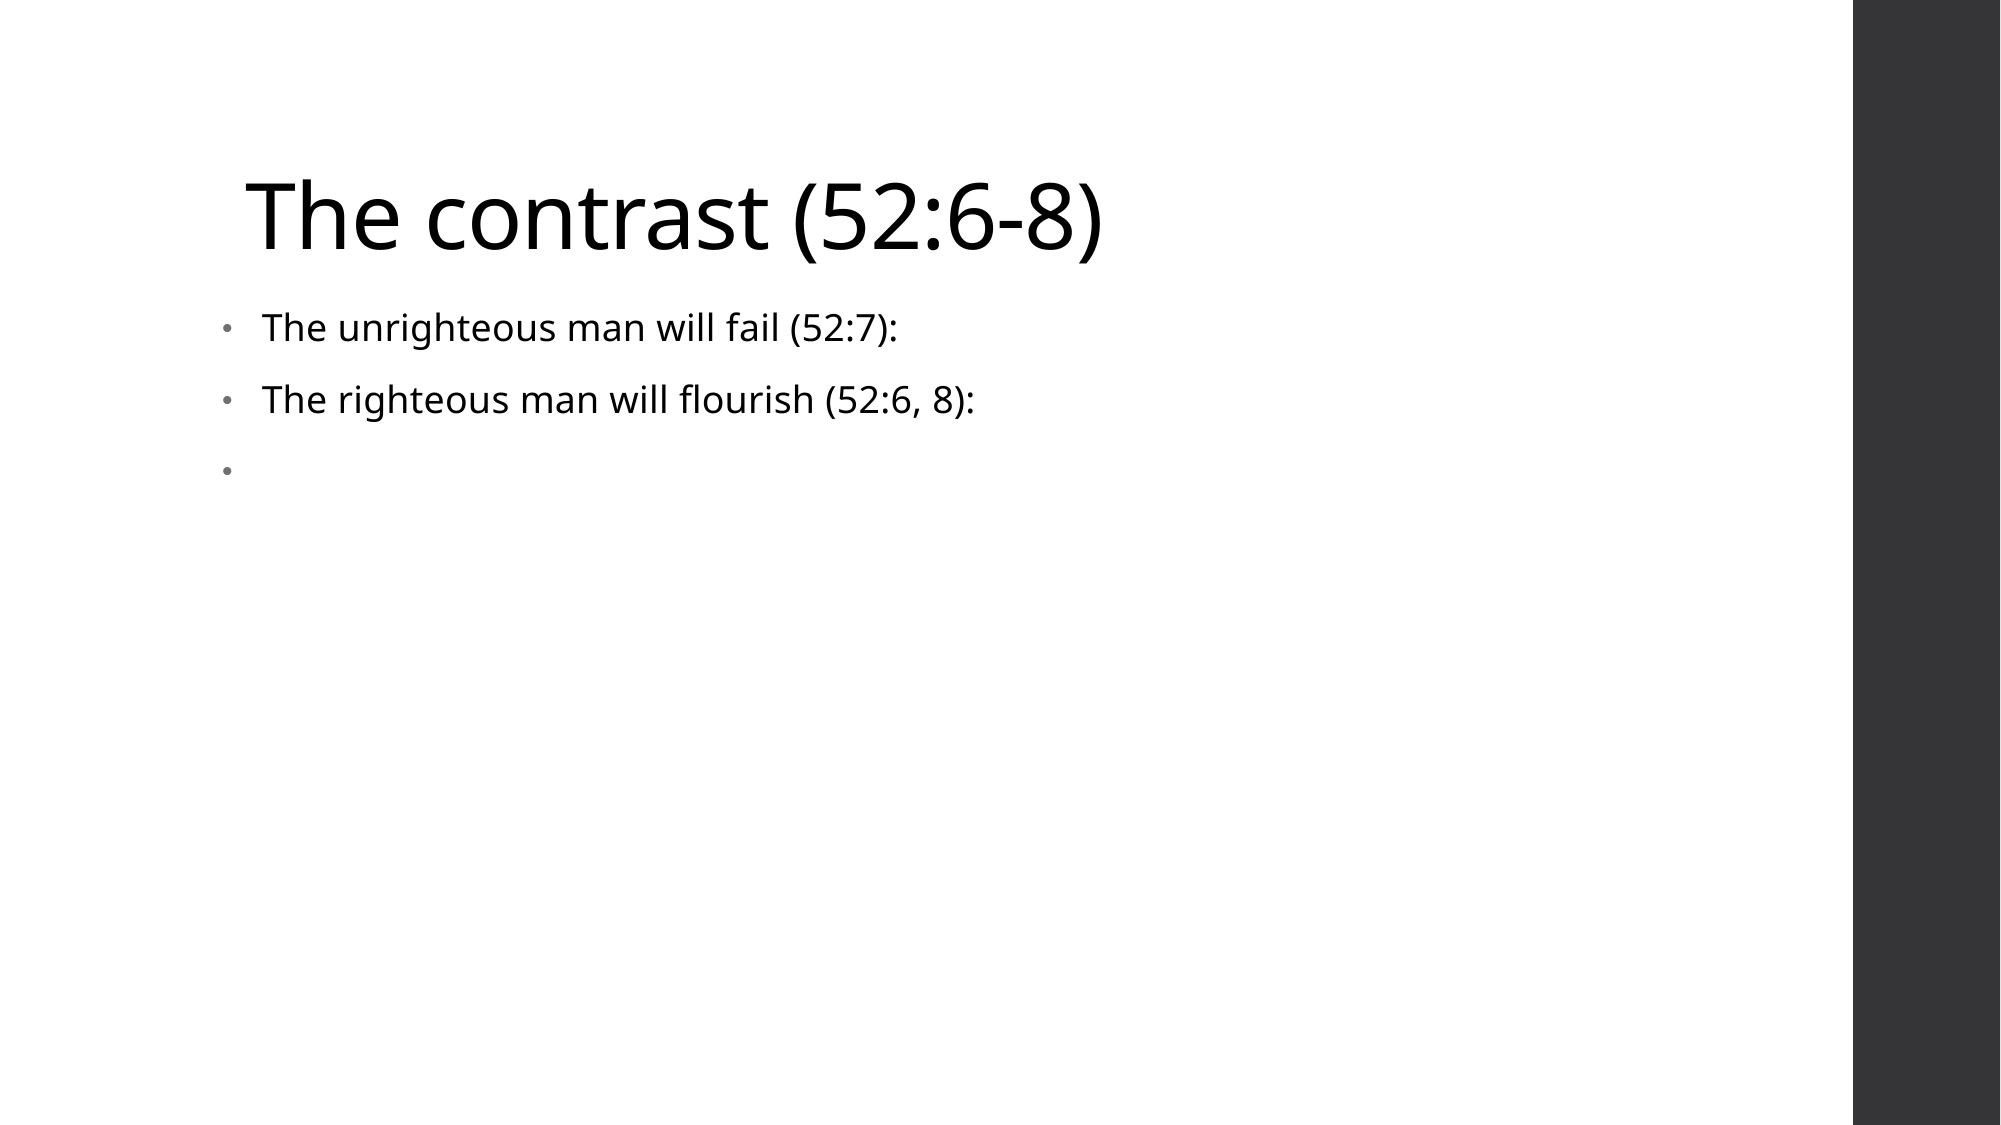

# The contrast (52:6-8)
 The unrighteous man will fail (52:7):
 The righteous man will flourish (52:6, 8):